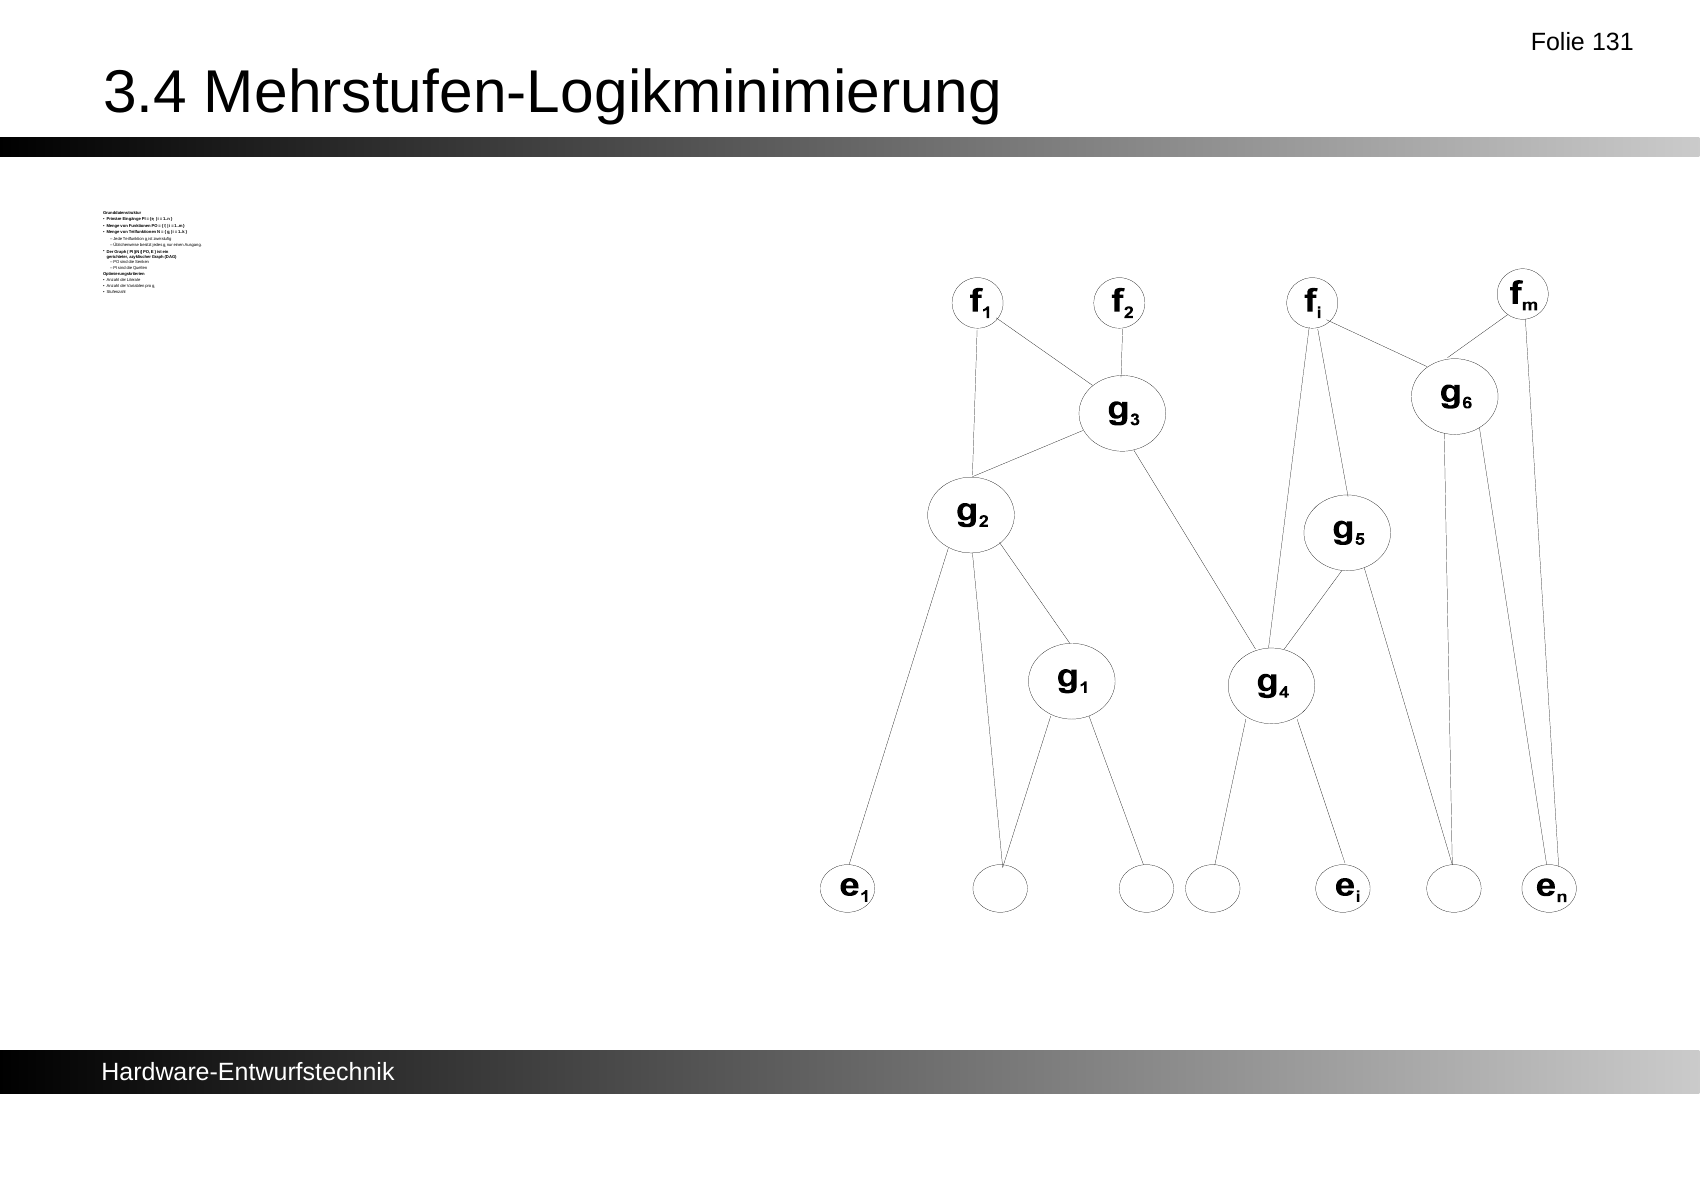

# 3.4 Mehrstufen-Logikminimierung
Grunddatenstruktur
Primäre Eingänge PI = {ei | i = 1..n }
Menge von Funktionen PO = { fi | i = 1..m }
Menge von Teilfunktionen N = { gi | i = 1..k }
Jede Teilfunktion gi ist zweistufig
Üblicherweise besitzt jedes gi nur einen Ausgang.
Der Graph ( PI  N  PO, E } ist ein
gerichteter, azyklischer Graph (DAG)
PO sind die Senken
PI sind die Quellen
Optimierungskriterien
Anzahl der Literale
Anzahl der Variablen pro gi
Stufenzahl